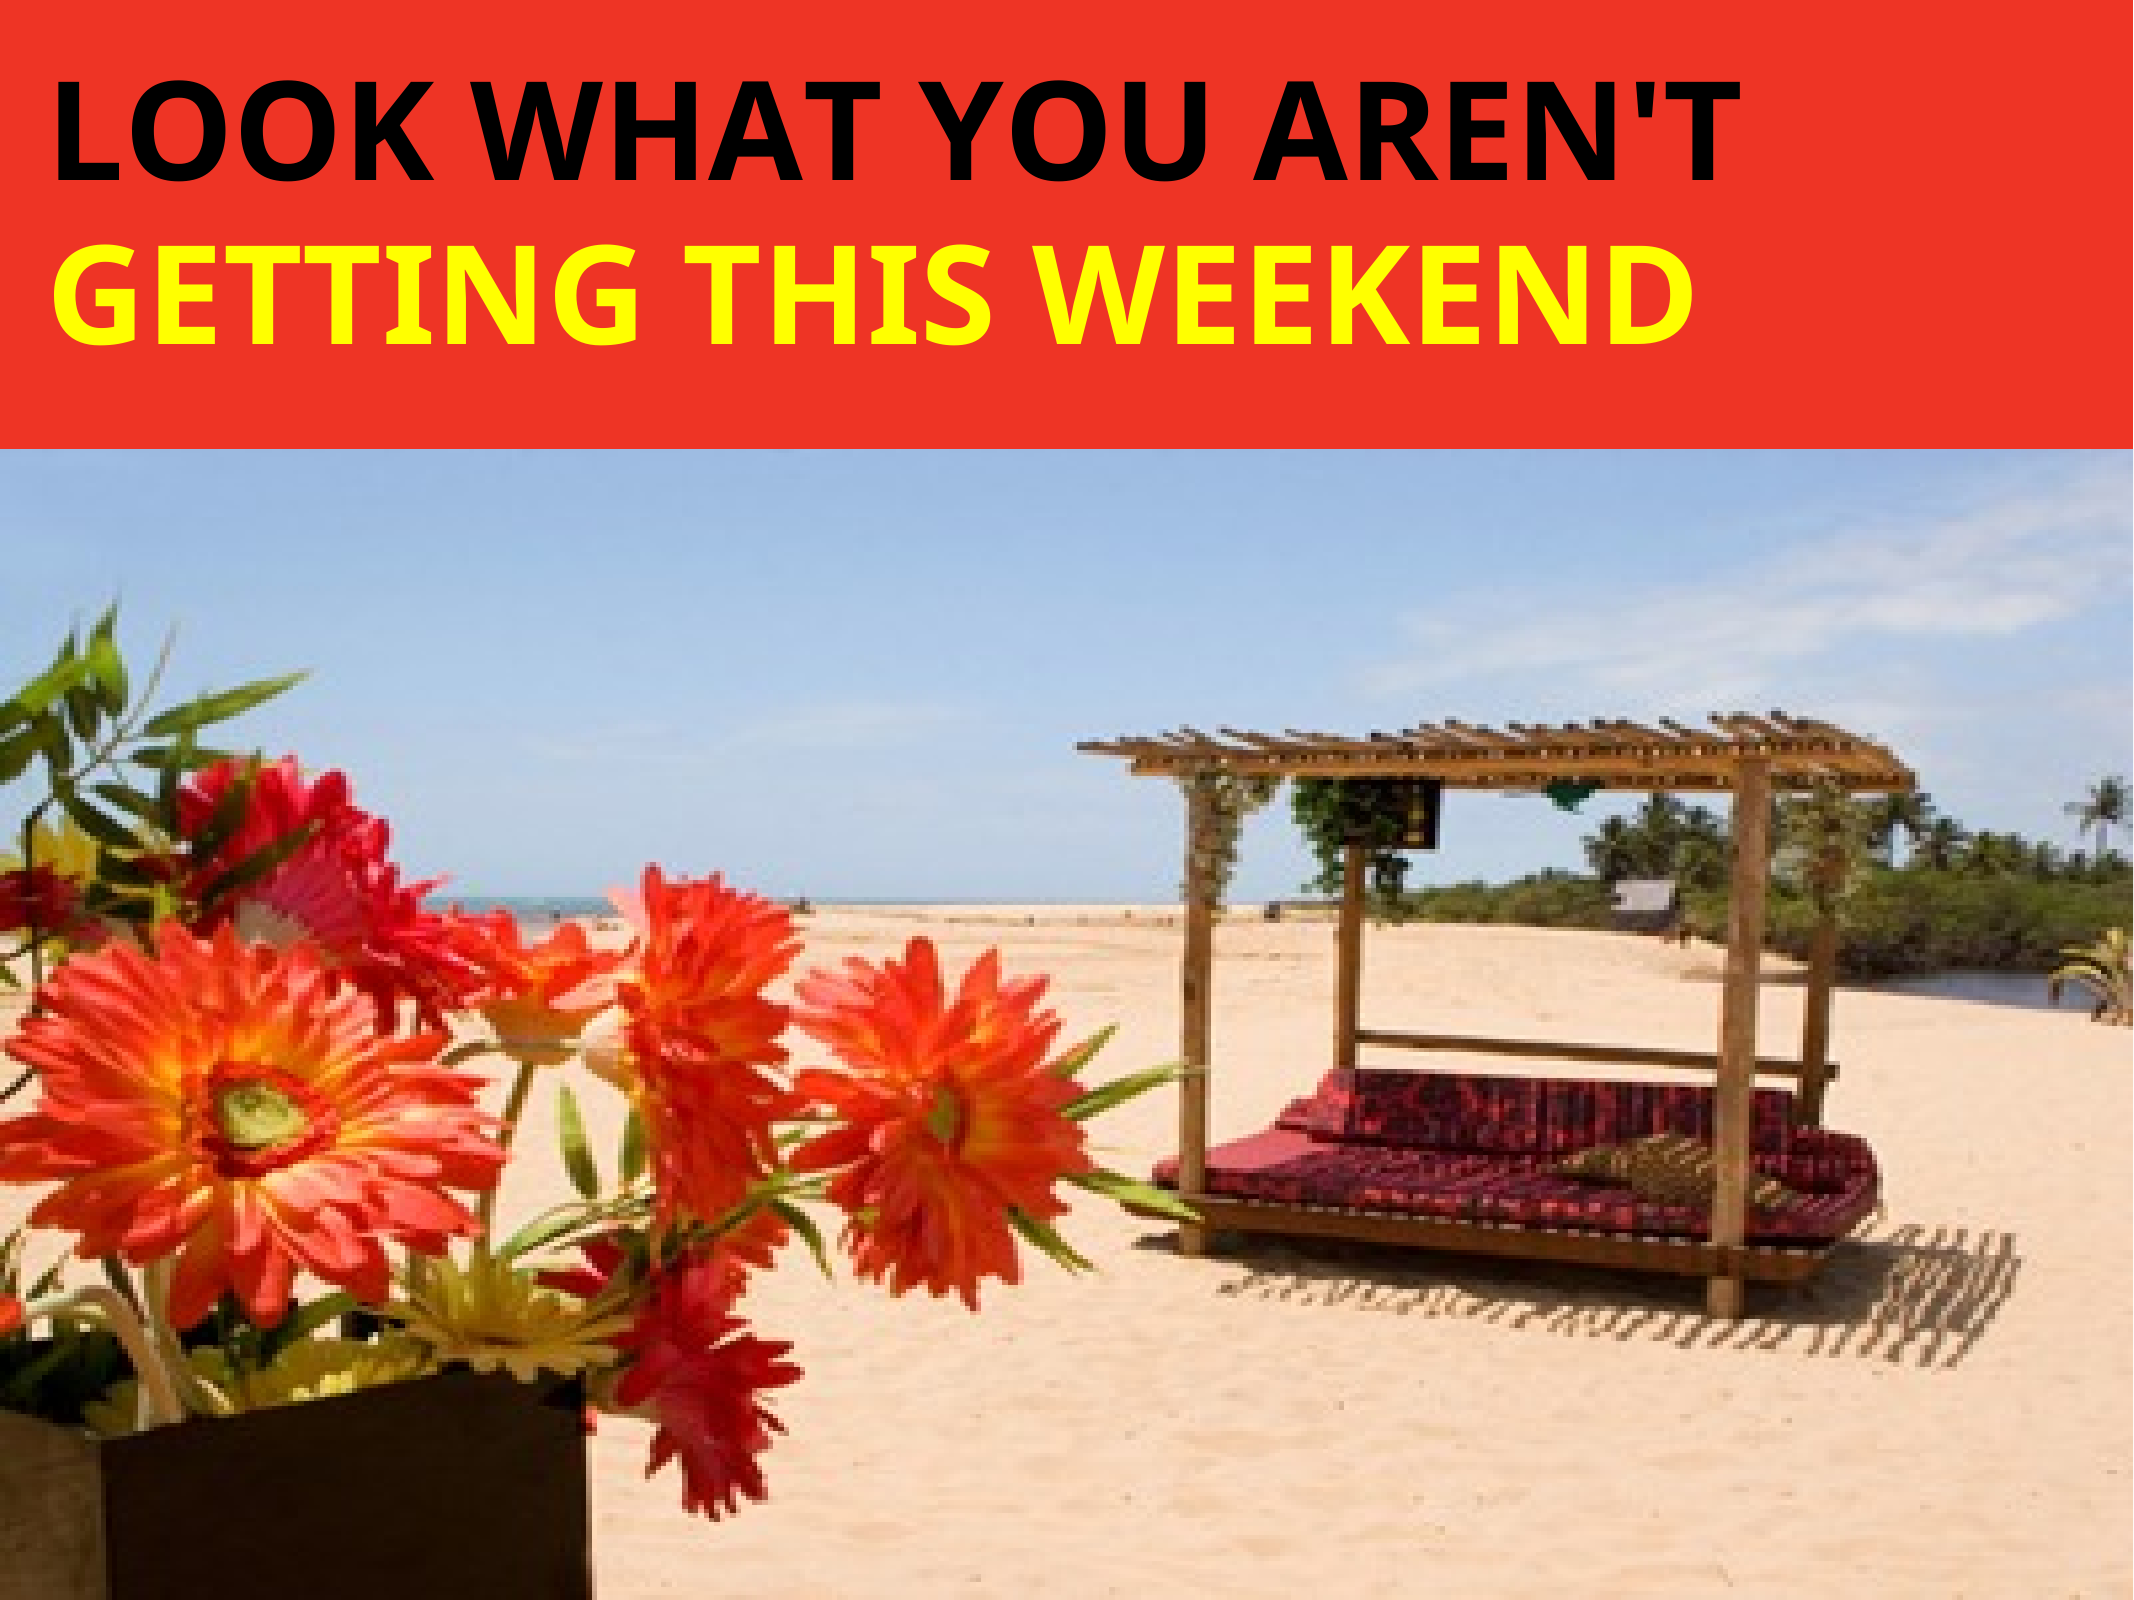

LOOK WHAT YOU AREN'T
GETTING THIS WEEKEND